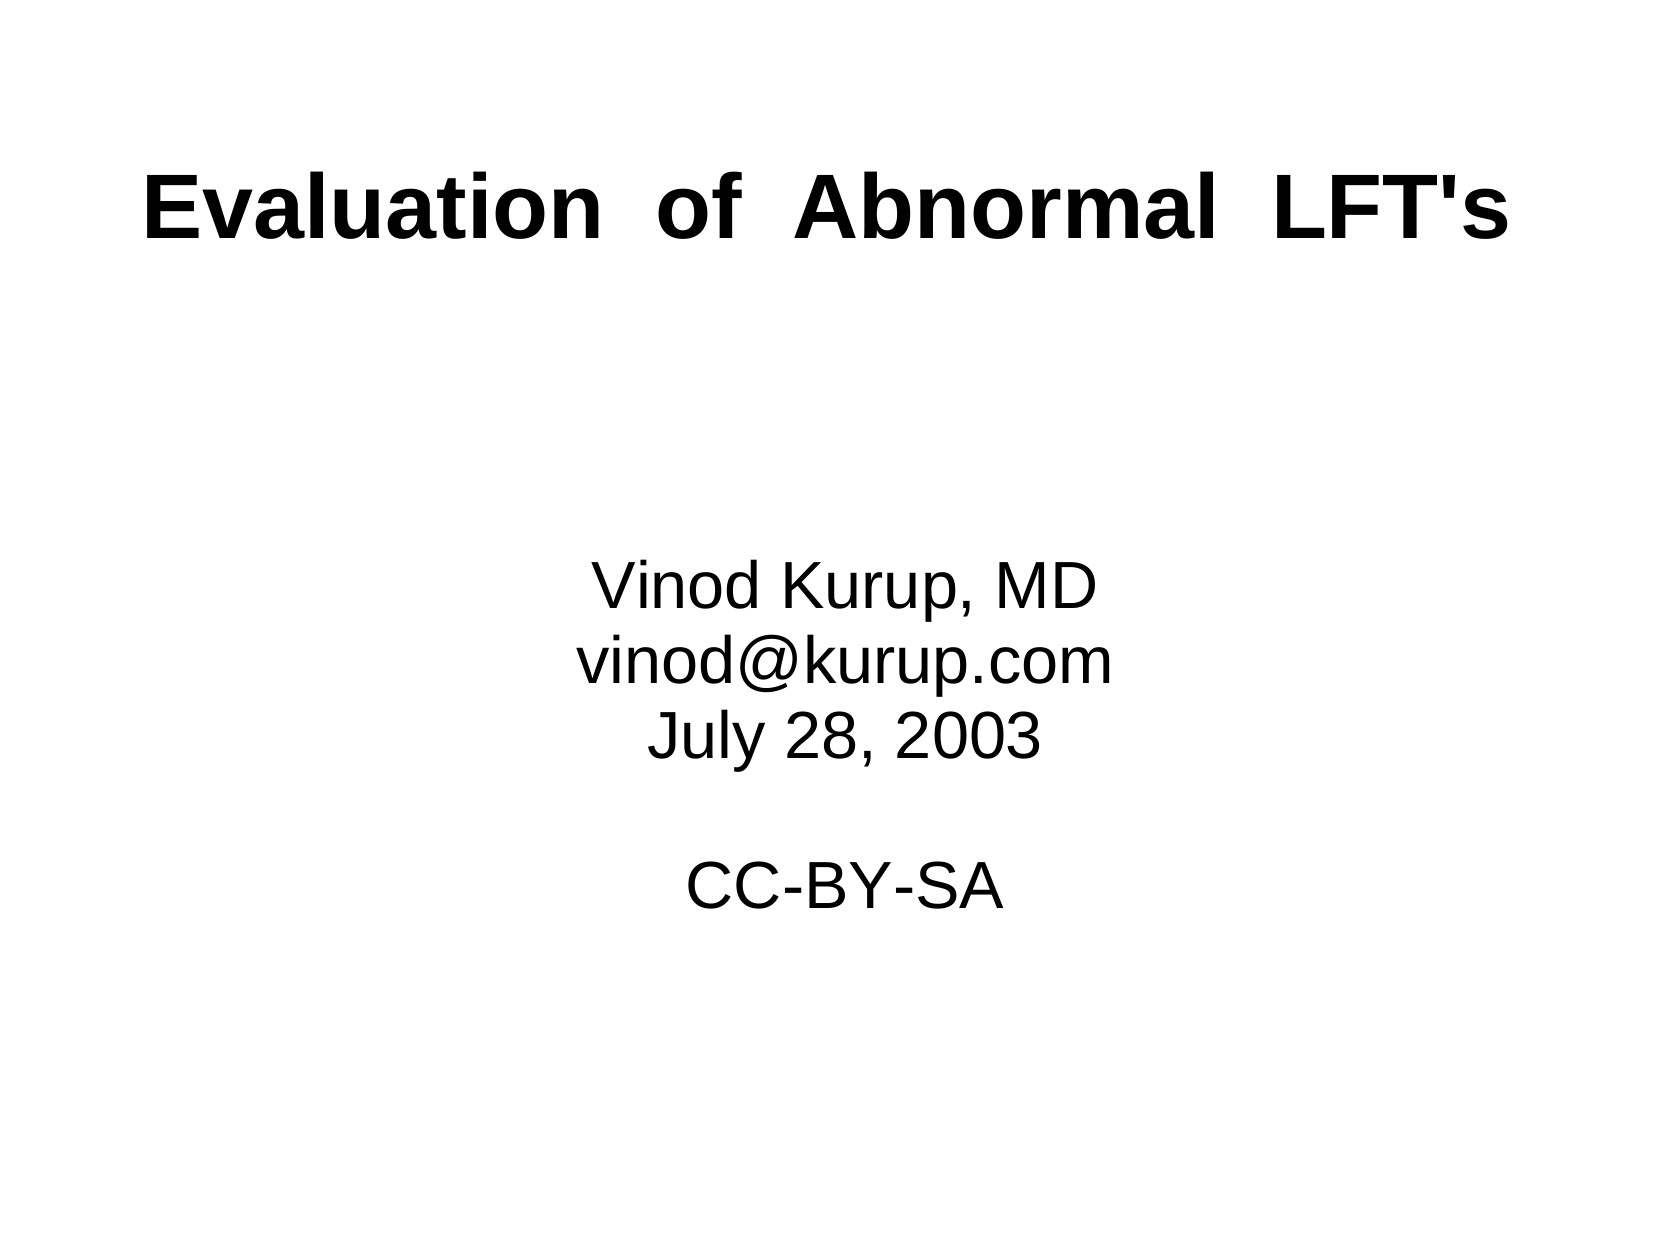

# Evaluation of Abnormal LFT's
Vinod Kurup, MD
vinod@kurup.com
July 28, 2003
CC-BY-SA